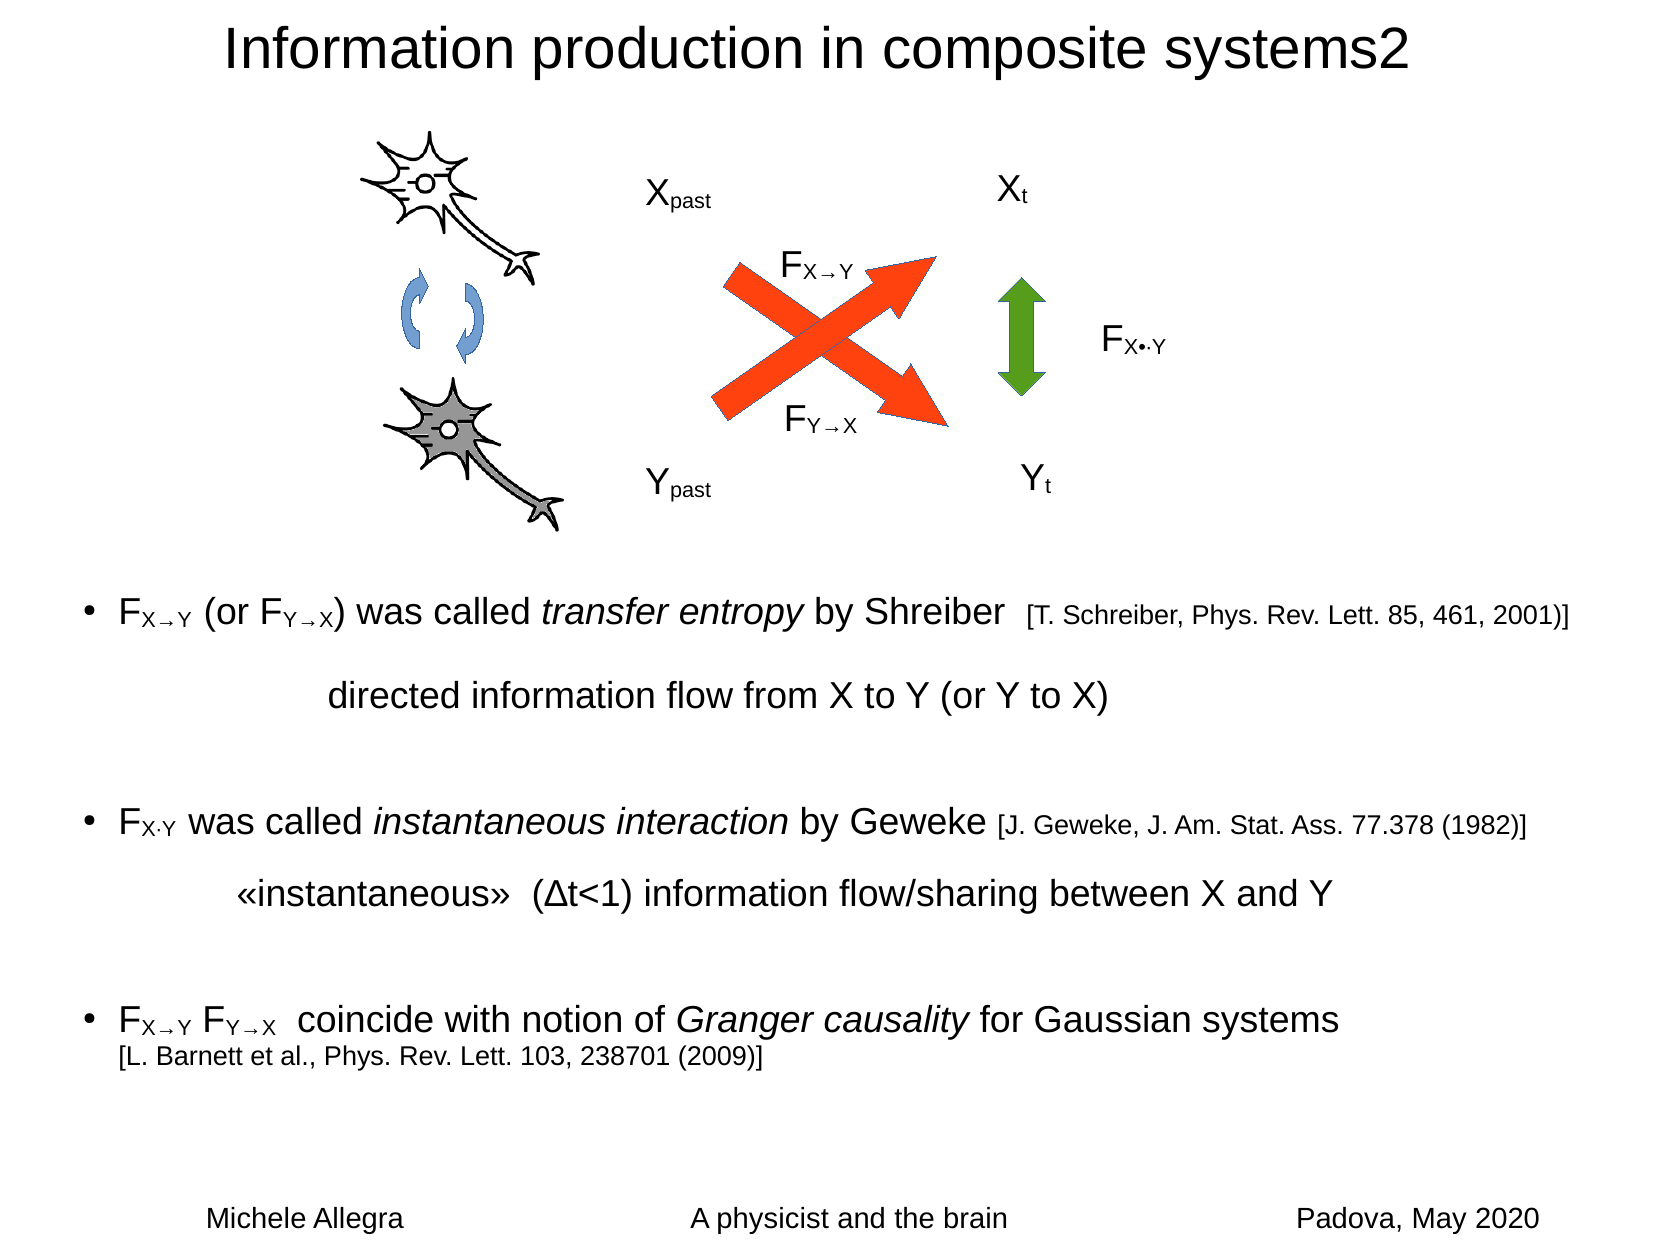

# Information production in composite systems2
Xt
Xpast
FX→Y
FX•∙Y
FY→X
Yt
Ypast
FX→Y (or FY→X) was called transfer entropy by Shreiber [T. Schreiber, Phys. Rev. Lett. 85, 461, 2001)] directed information flow from X to Y (or Y to X)
FX∙Y was called instantaneous interaction by Geweke [J. Geweke, J. Am. Stat. Ass. 77.378 (1982)] «instantaneous» (∆t<1) information flow/sharing between X and Y
FX→Y FY→X coincide with notion of Granger causality for Gaussian systems [L. Barnett et al., Phys. Rev. Lett. 103, 238701 (2009)]
Michele Allegra A physicist and the brain Padova, May 2020